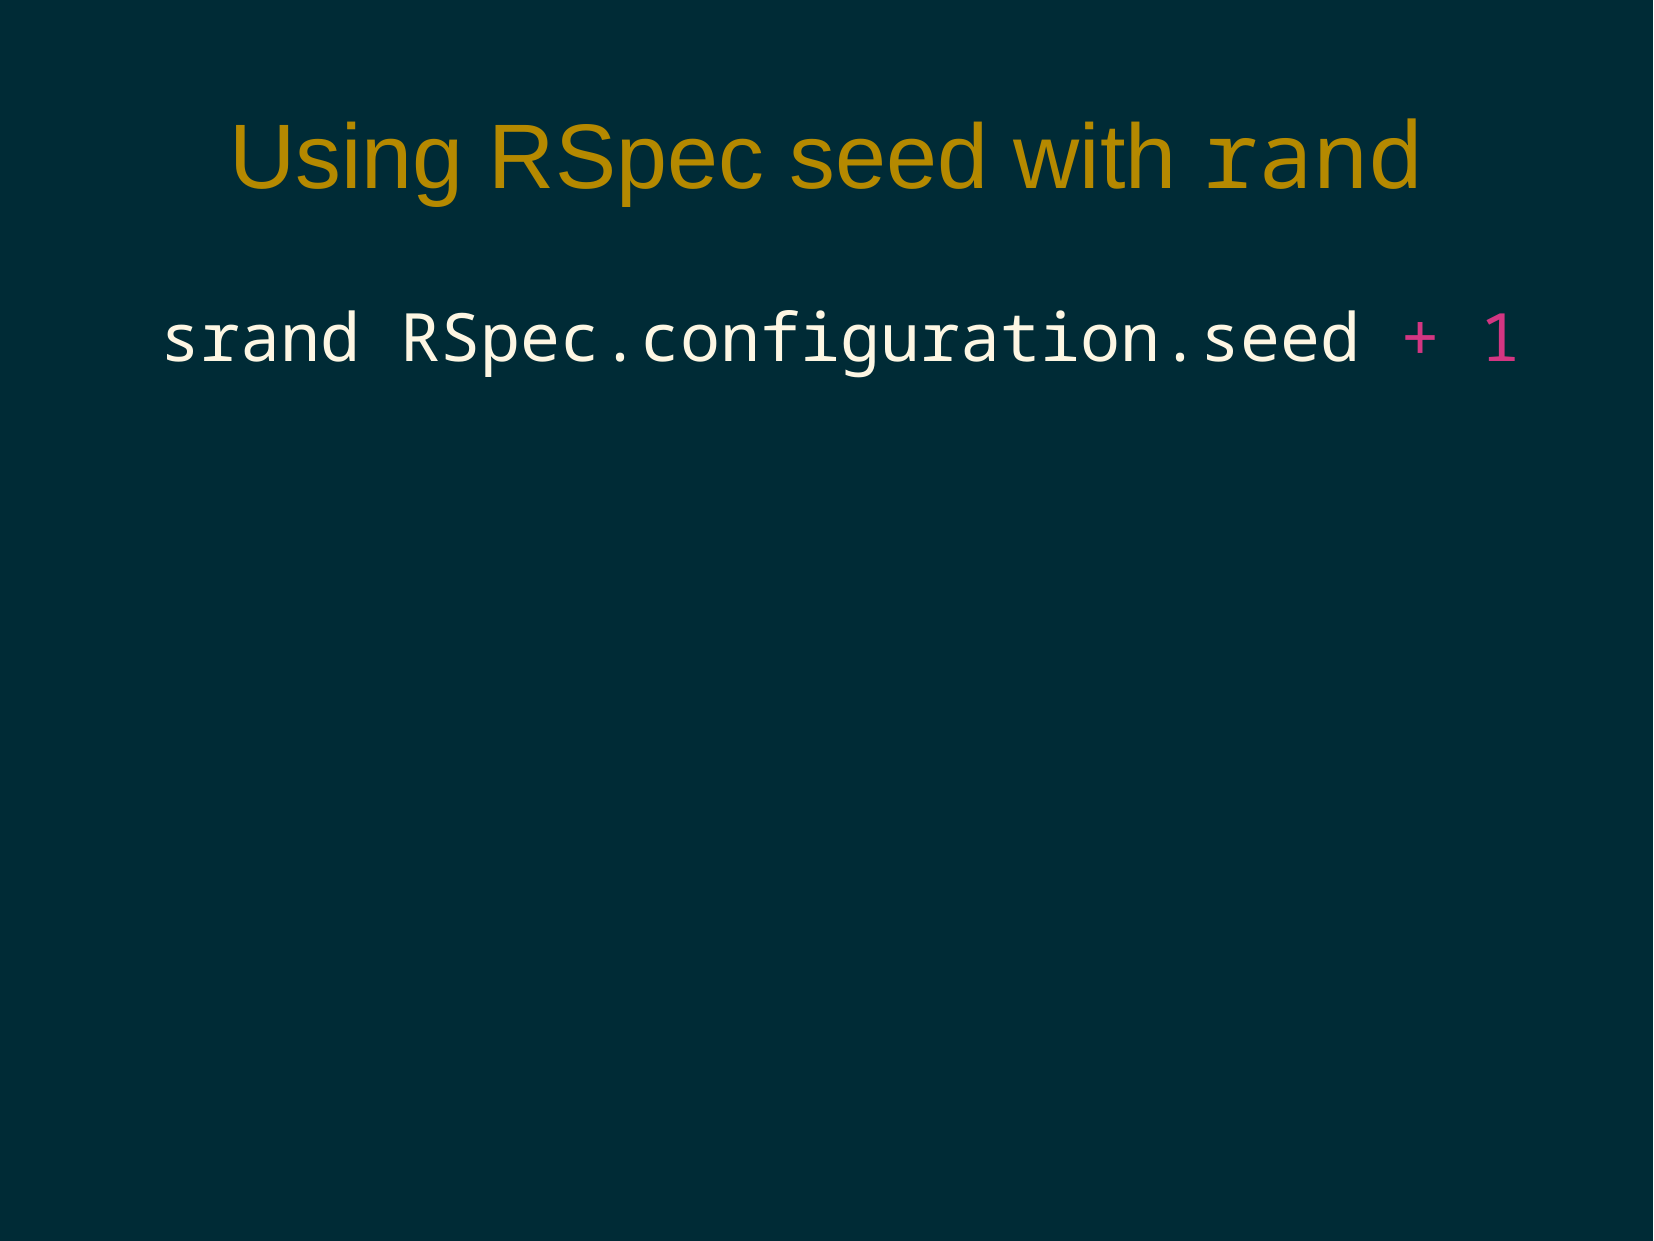

# Using RSpec seed with rand
srand RSpec.configuration.seed + 1